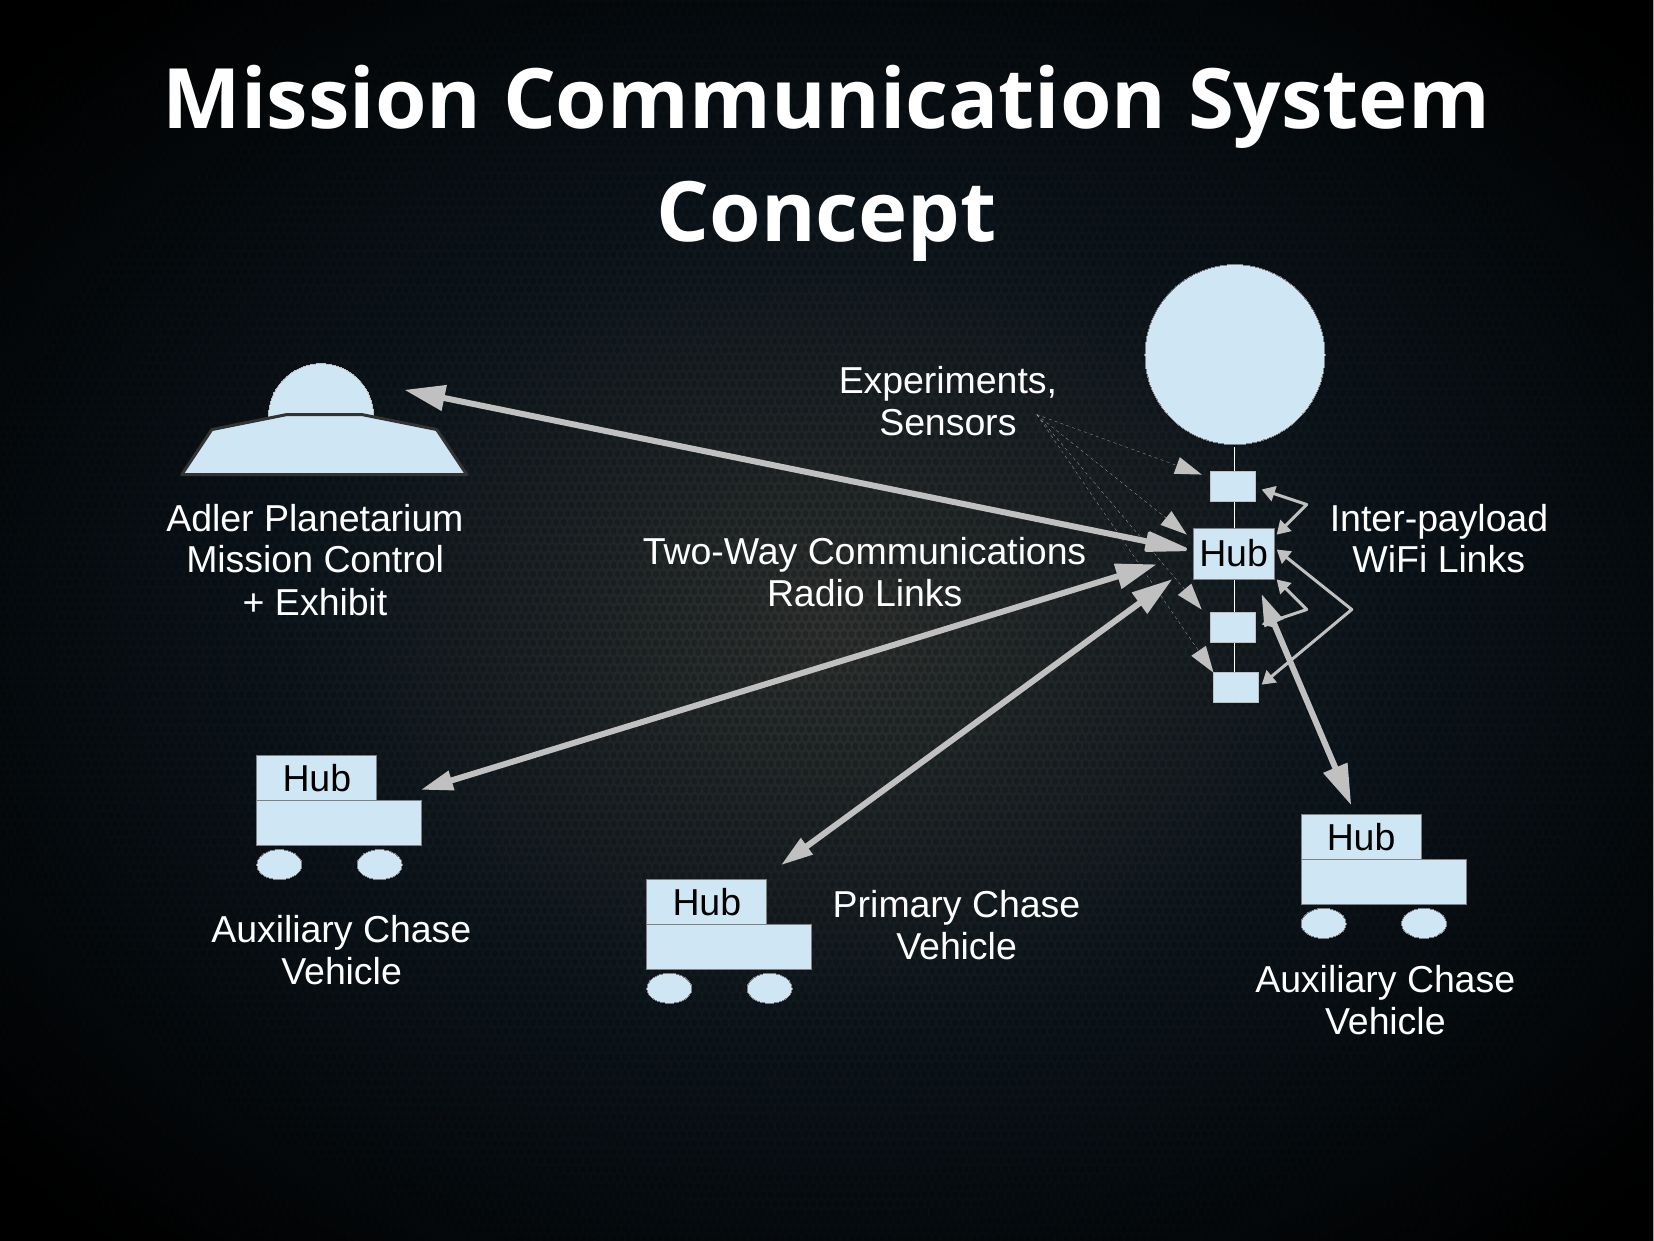

# Mission Communication System Concept
Experiments,
Sensors
Adler Planetarium
Mission Control
+ Exhibit
Inter-payload
WiFi Links
Two-Way Communications
Radio Links
Hub
Hub
Hub
Primary Chase
Vehicle
Hub
Auxiliary Chase
Vehicle
Auxiliary Chase
Vehicle